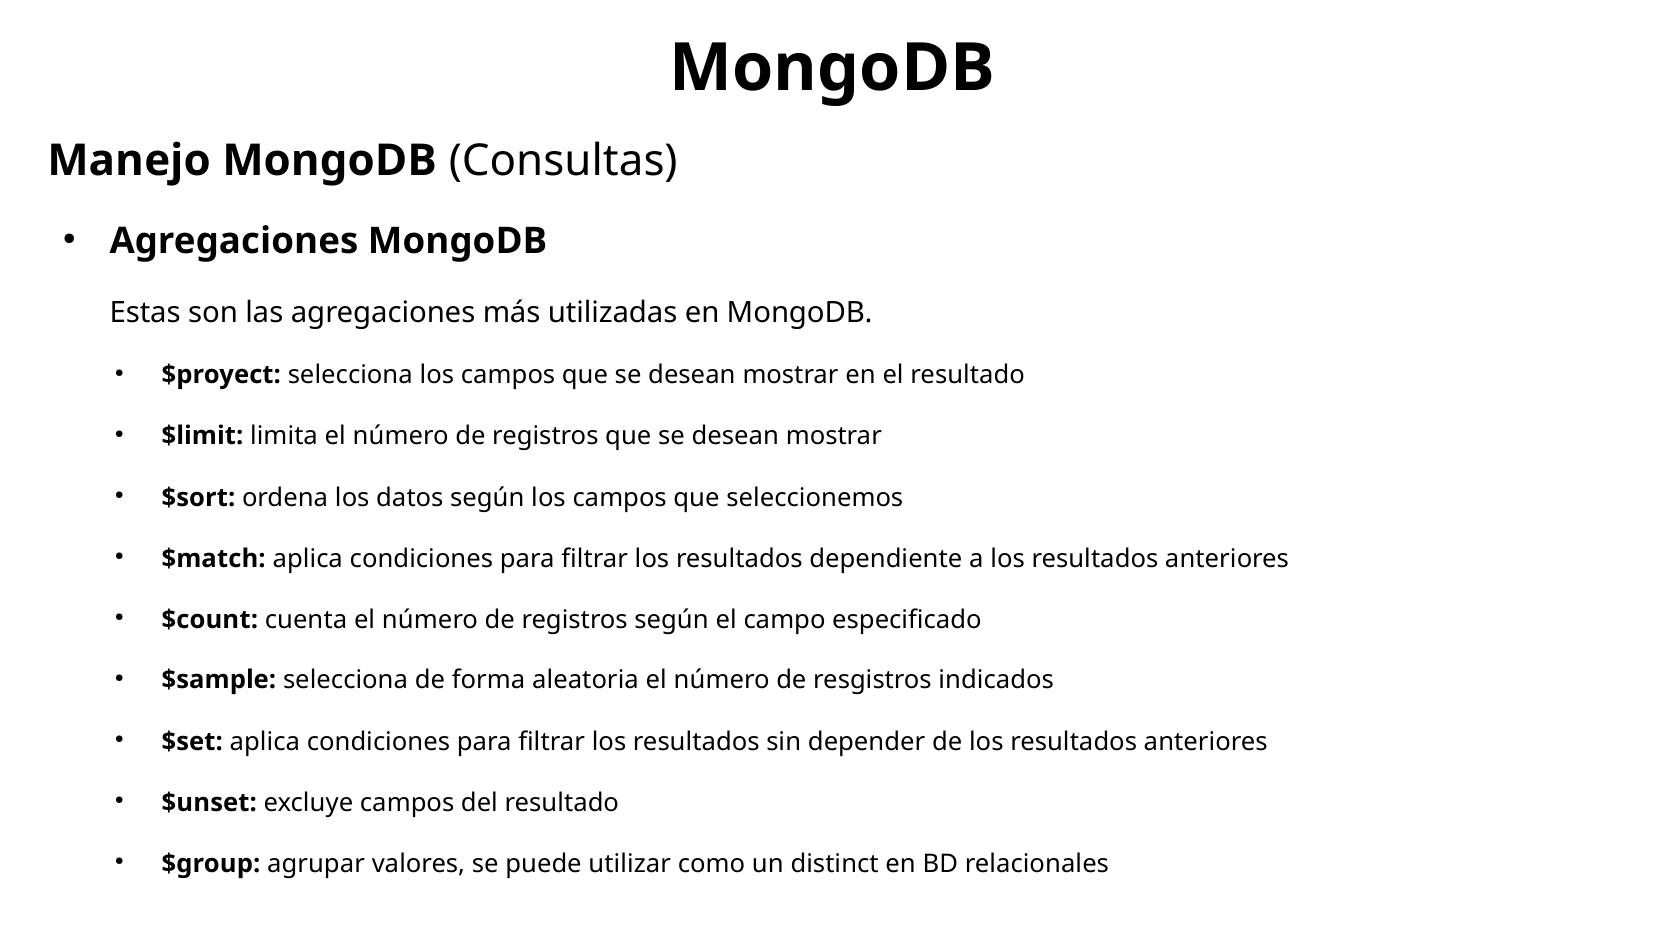

# MongoDB
Manejo MongoDB (Consultas)
Agregaciones MongoDB
Estas son las agregaciones más utilizadas en MongoDB.
$proyect: selecciona los campos que se desean mostrar en el resultado
$limit: limita el número de registros que se desean mostrar
$sort: ordena los datos según los campos que seleccionemos
$match: aplica condiciones para filtrar los resultados dependiente a los resultados anteriores
$count: cuenta el número de registros según el campo especificado
$sample: selecciona de forma aleatoria el número de resgistros indicados
$set: aplica condiciones para filtrar los resultados sin depender de los resultados anteriores
$unset: excluye campos del resultado
$group: agrupar valores, se puede utilizar como un distinct en BD relacionales